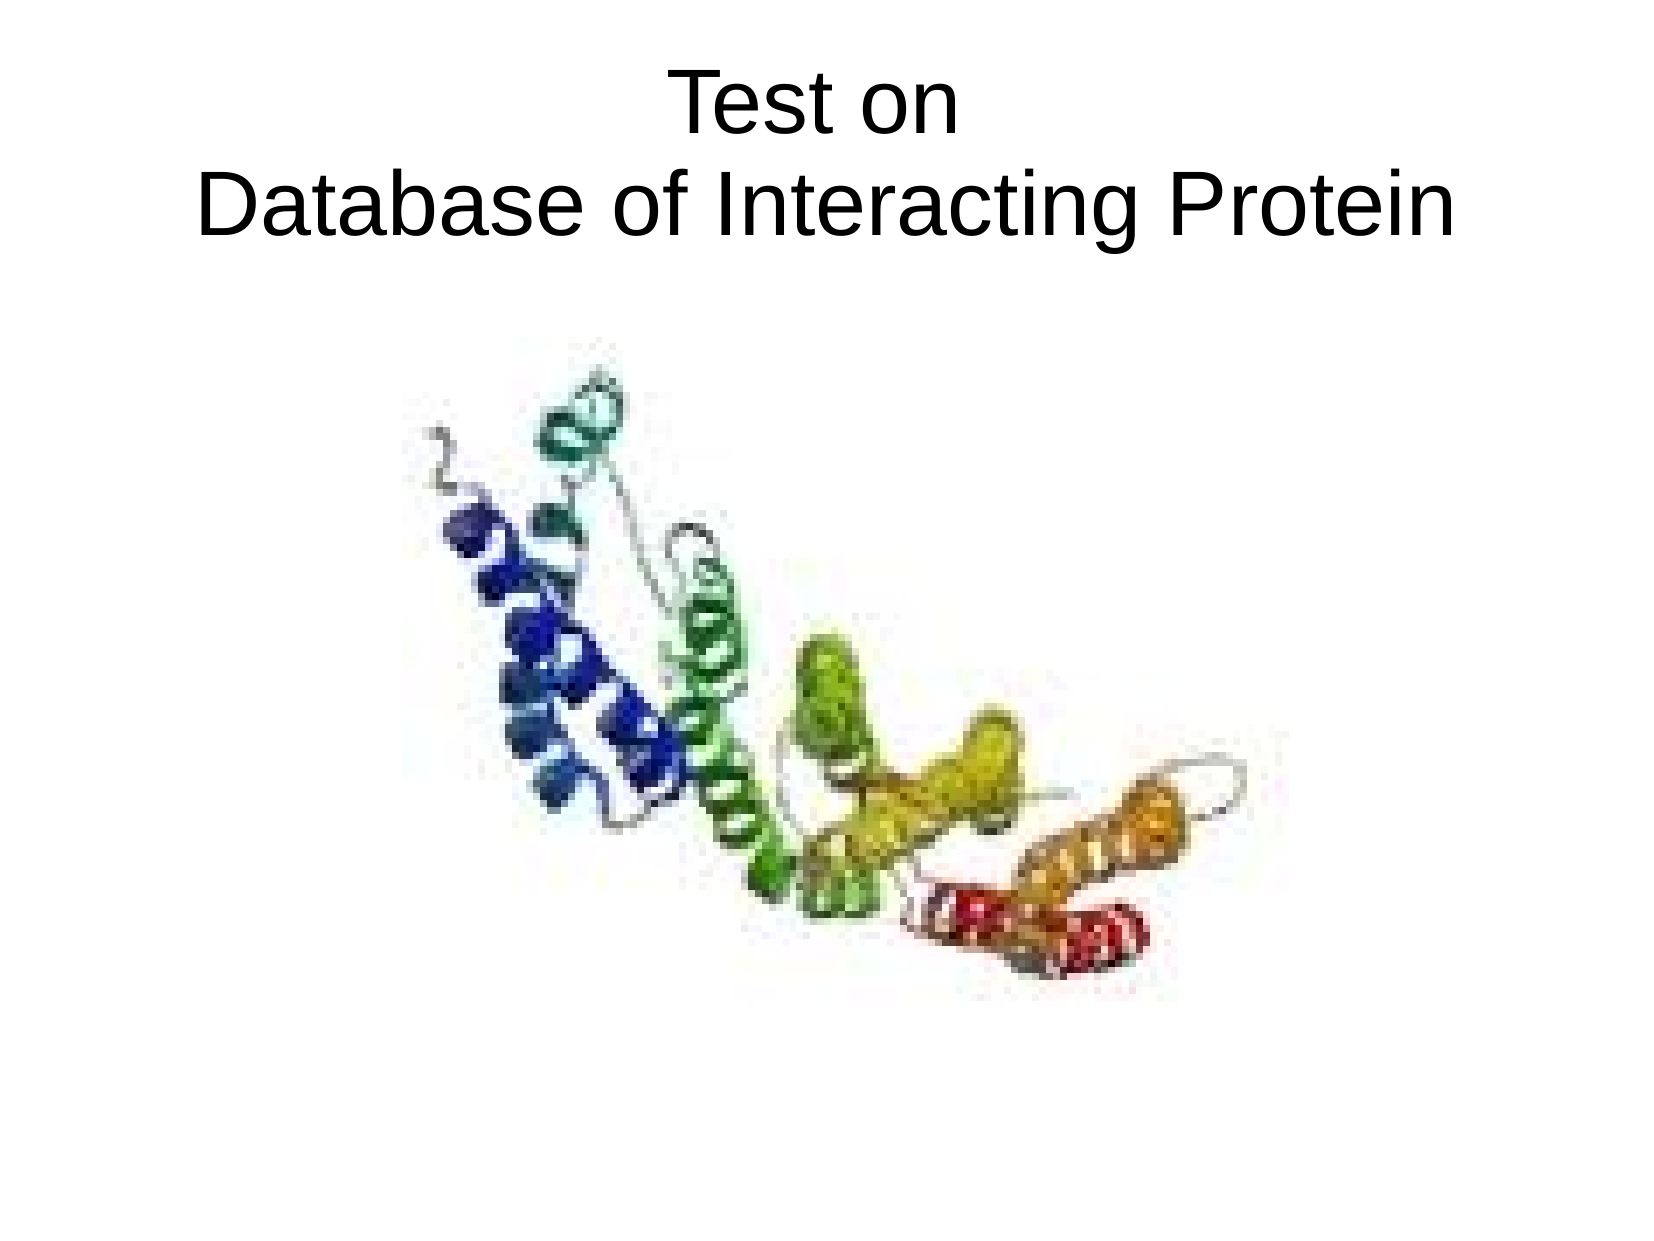

# Test on Database of Interacting Protein